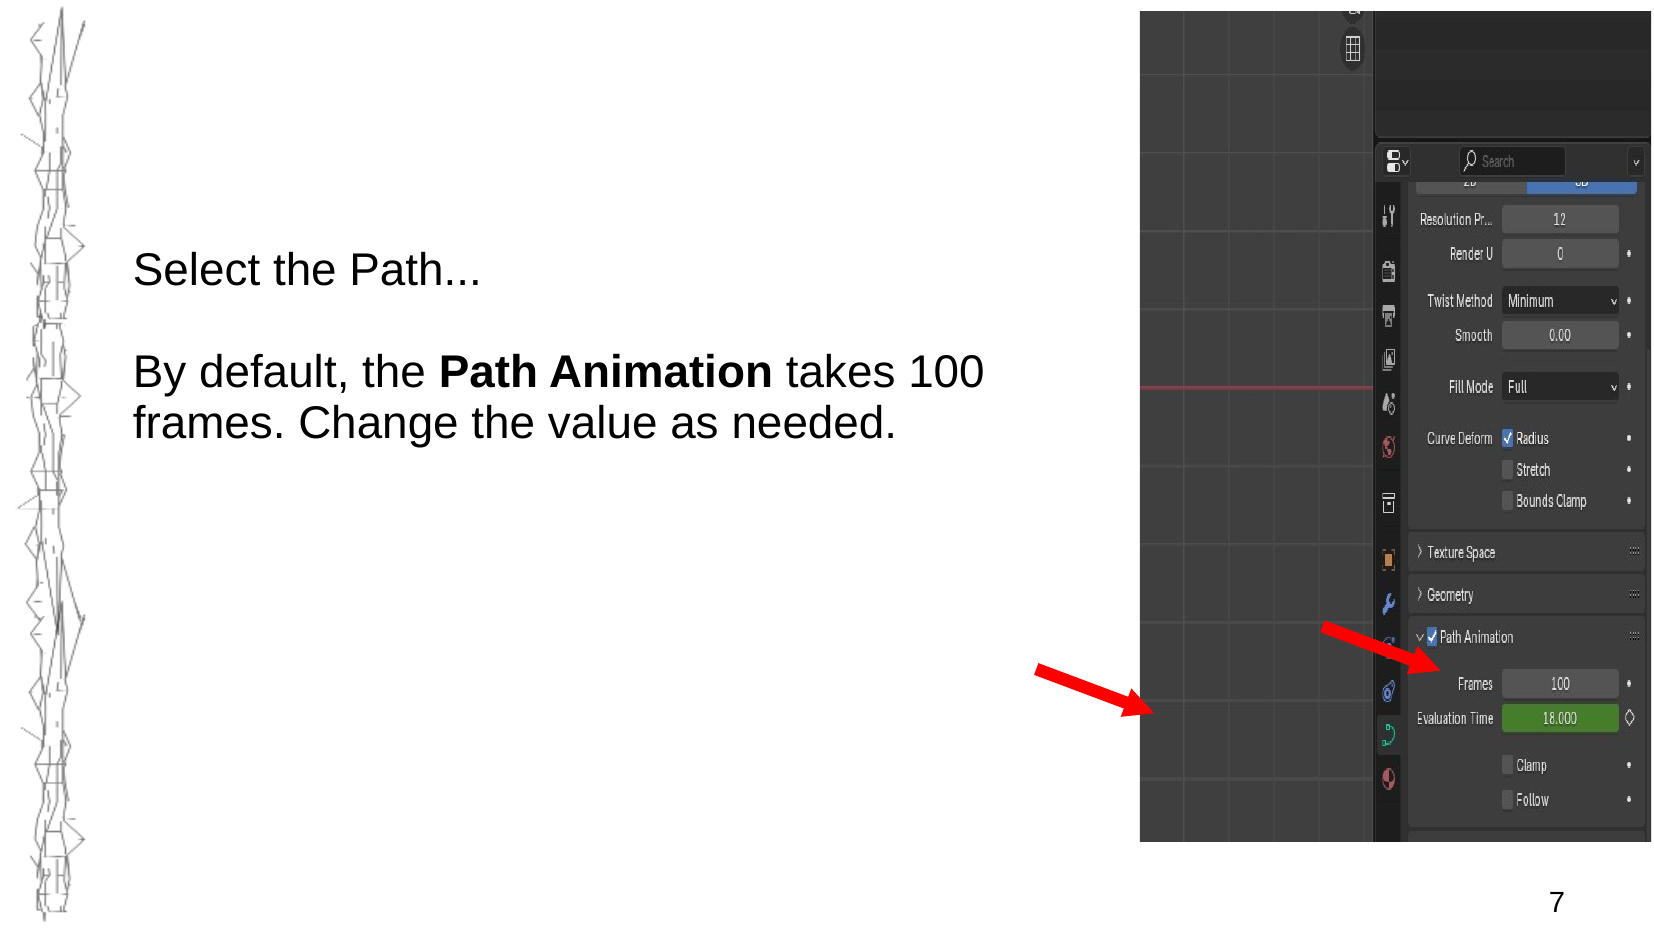

#
Select the Path...
By default, the Path Animation takes 100 frames. Change the value as needed.
7